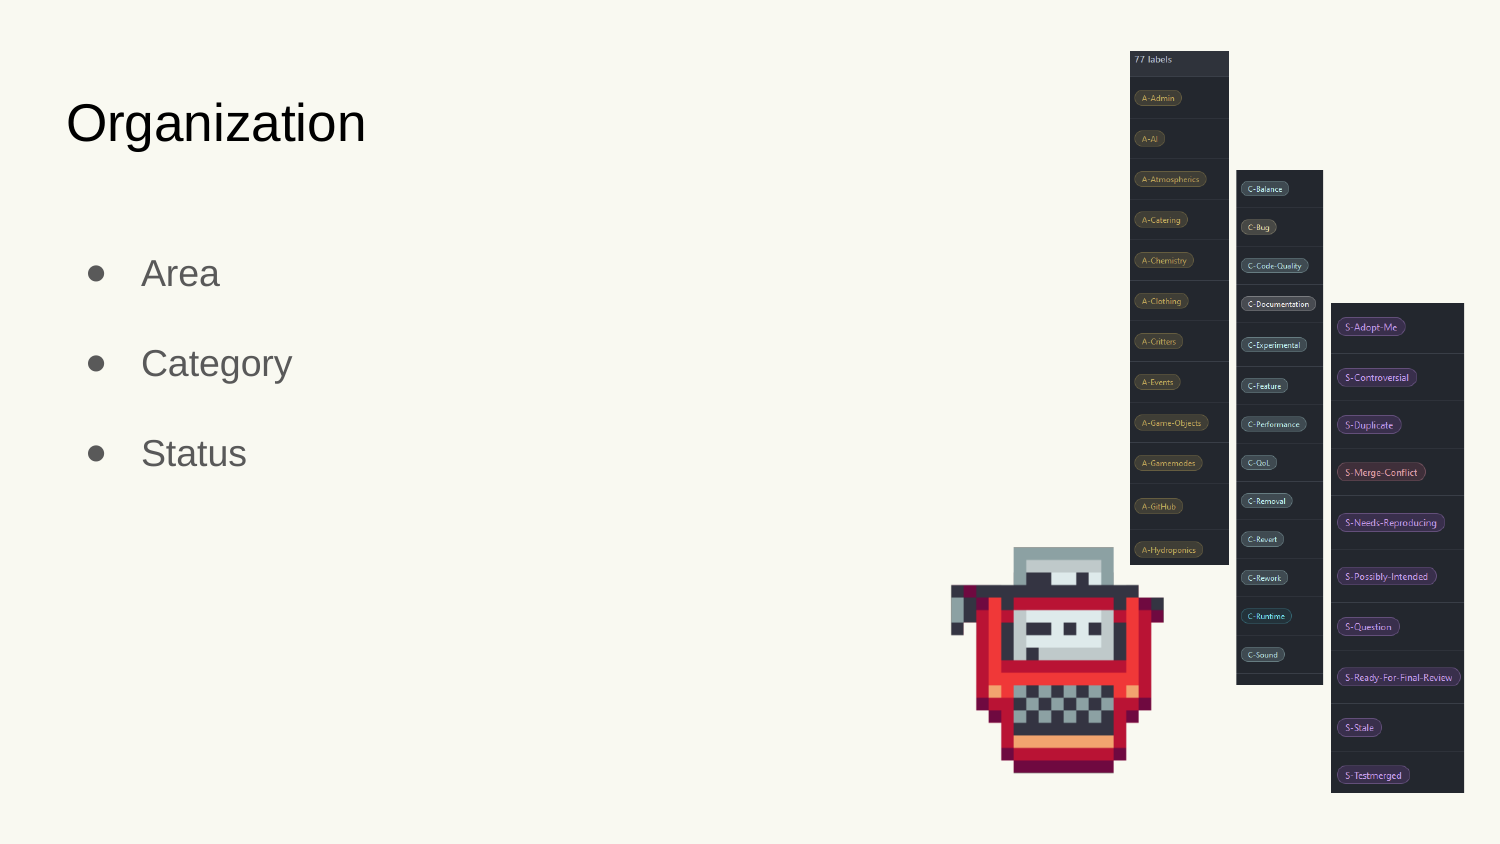

Organization
# Area
Category
Status
Area
Category
Area